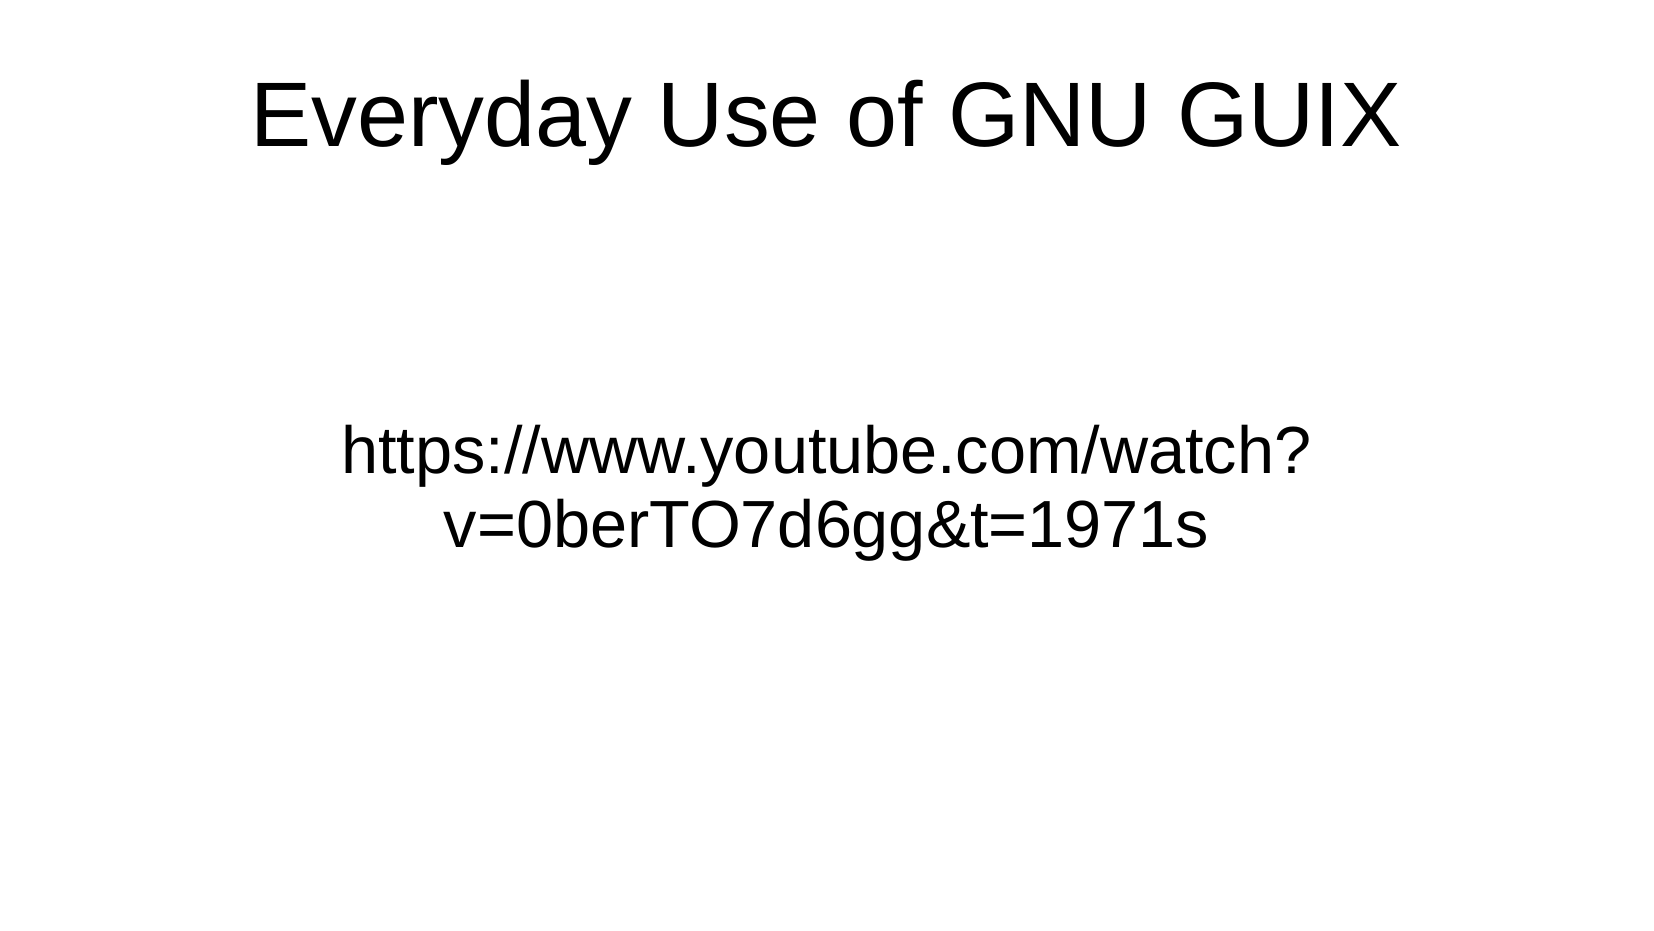

# Everyday Use of GNU GUIX
https://www.youtube.com/watch?v=0berTO7d6gg&t=1971s